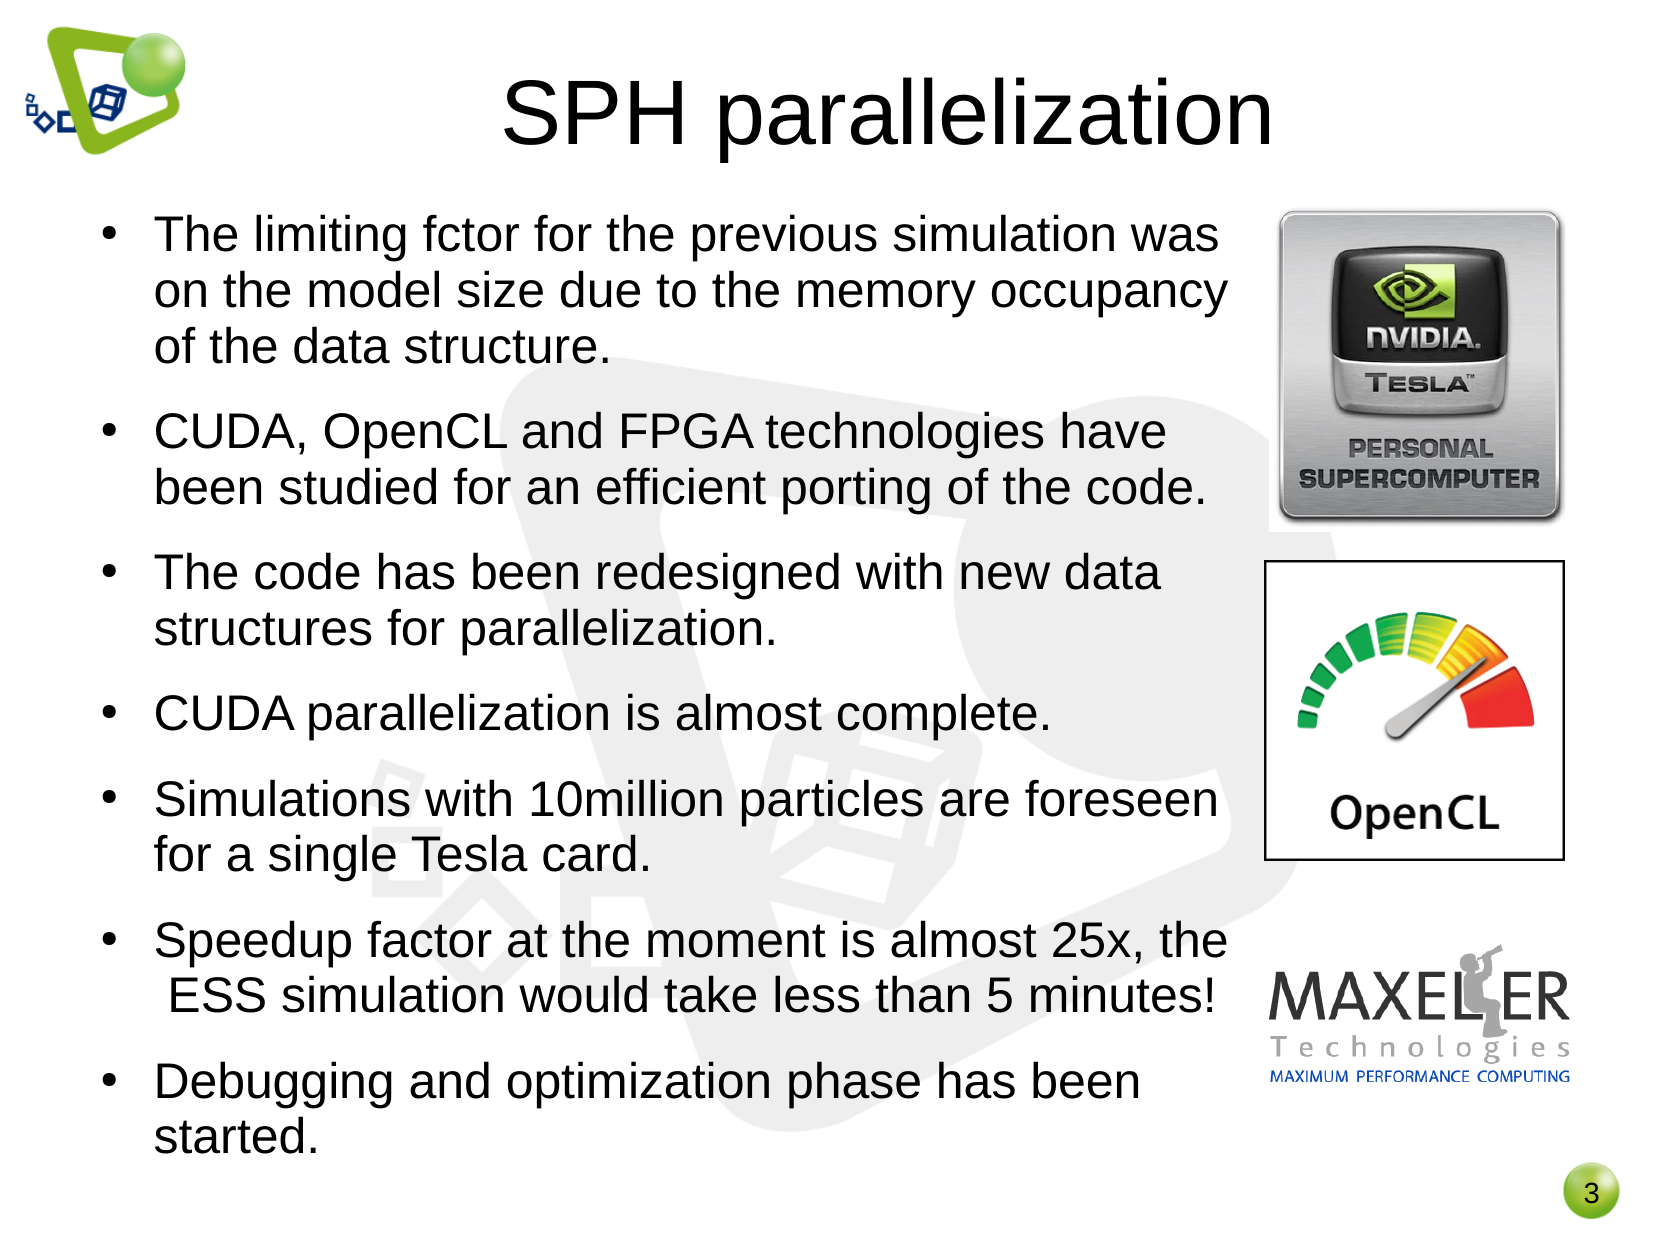

# SPH parallelization
The limiting fctor for the previous simulation was on the model size due to the memory occupancy of the data structure.
CUDA, OpenCL and FPGA technologies have been studied for an efficient porting of the code.
The code has been redesigned with new data structures for parallelization.
CUDA parallelization is almost complete.
Simulations with 10million particles are foreseen for a single Tesla card.
Speedup factor at the moment is almost 25x, the ESS simulation would take less than 5 minutes!
Debugging and optimization phase has been started.